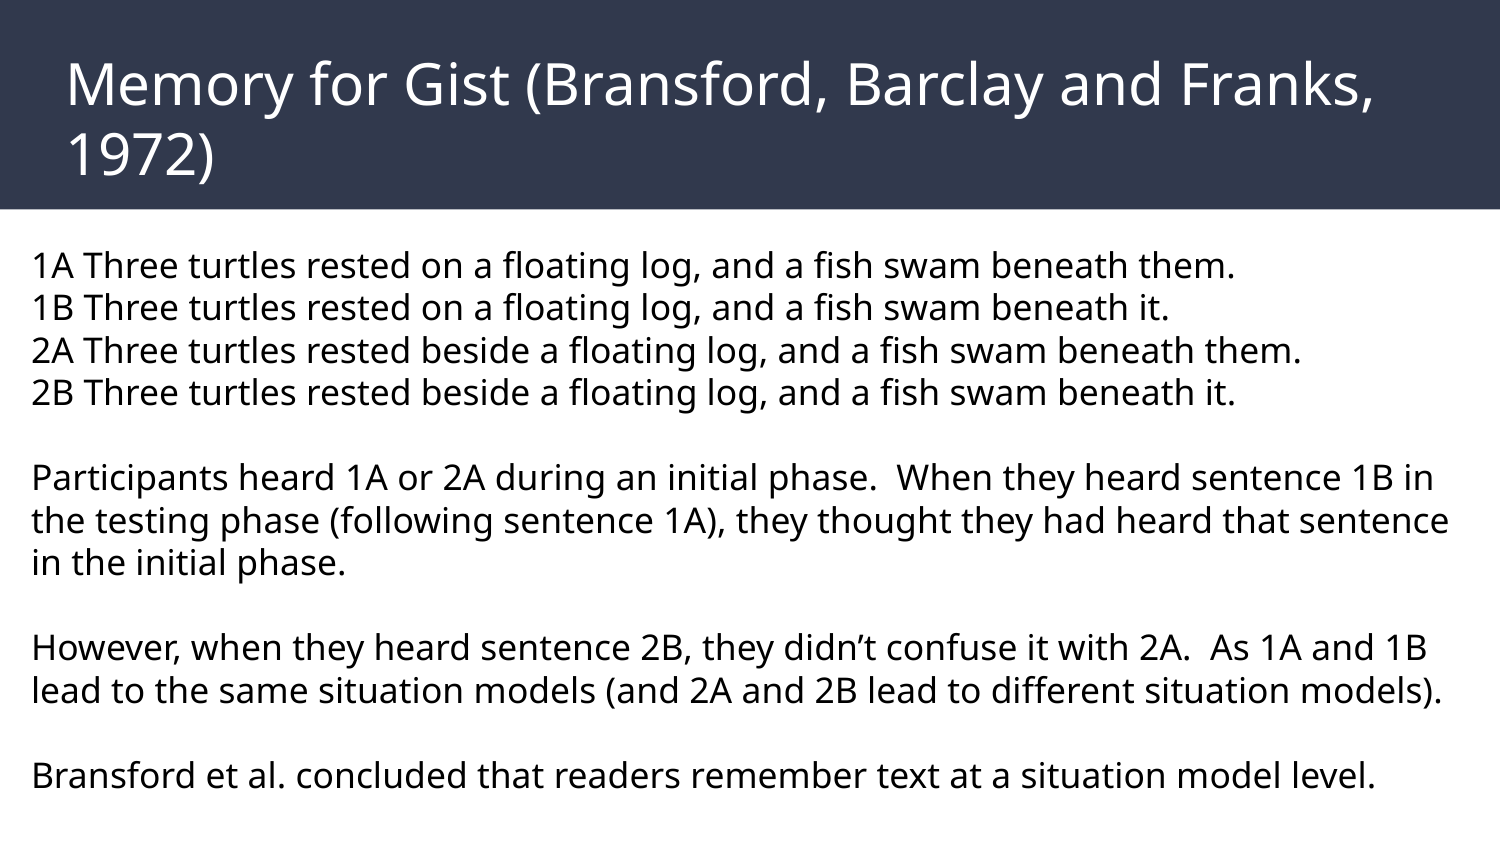

# Memory for Gist (Bransford, Barclay and Franks, 1972)
1A Three turtles rested on a floating log, and a fish swam beneath them.
1B Three turtles rested on a floating log, and a fish swam beneath it.
2A Three turtles rested beside a floating log, and a fish swam beneath them.
2B Three turtles rested beside a floating log, and a fish swam beneath it.
Participants heard 1A or 2A during an initial phase. When they heard sentence 1B in the testing phase (following sentence 1A), they thought they had heard that sentence in the initial phase.
However, when they heard sentence 2B, they didn’t confuse it with 2A. As 1A and 1B lead to the same situation models (and 2A and 2B lead to different situation models).
Bransford et al. concluded that readers remember text at a situation model level.